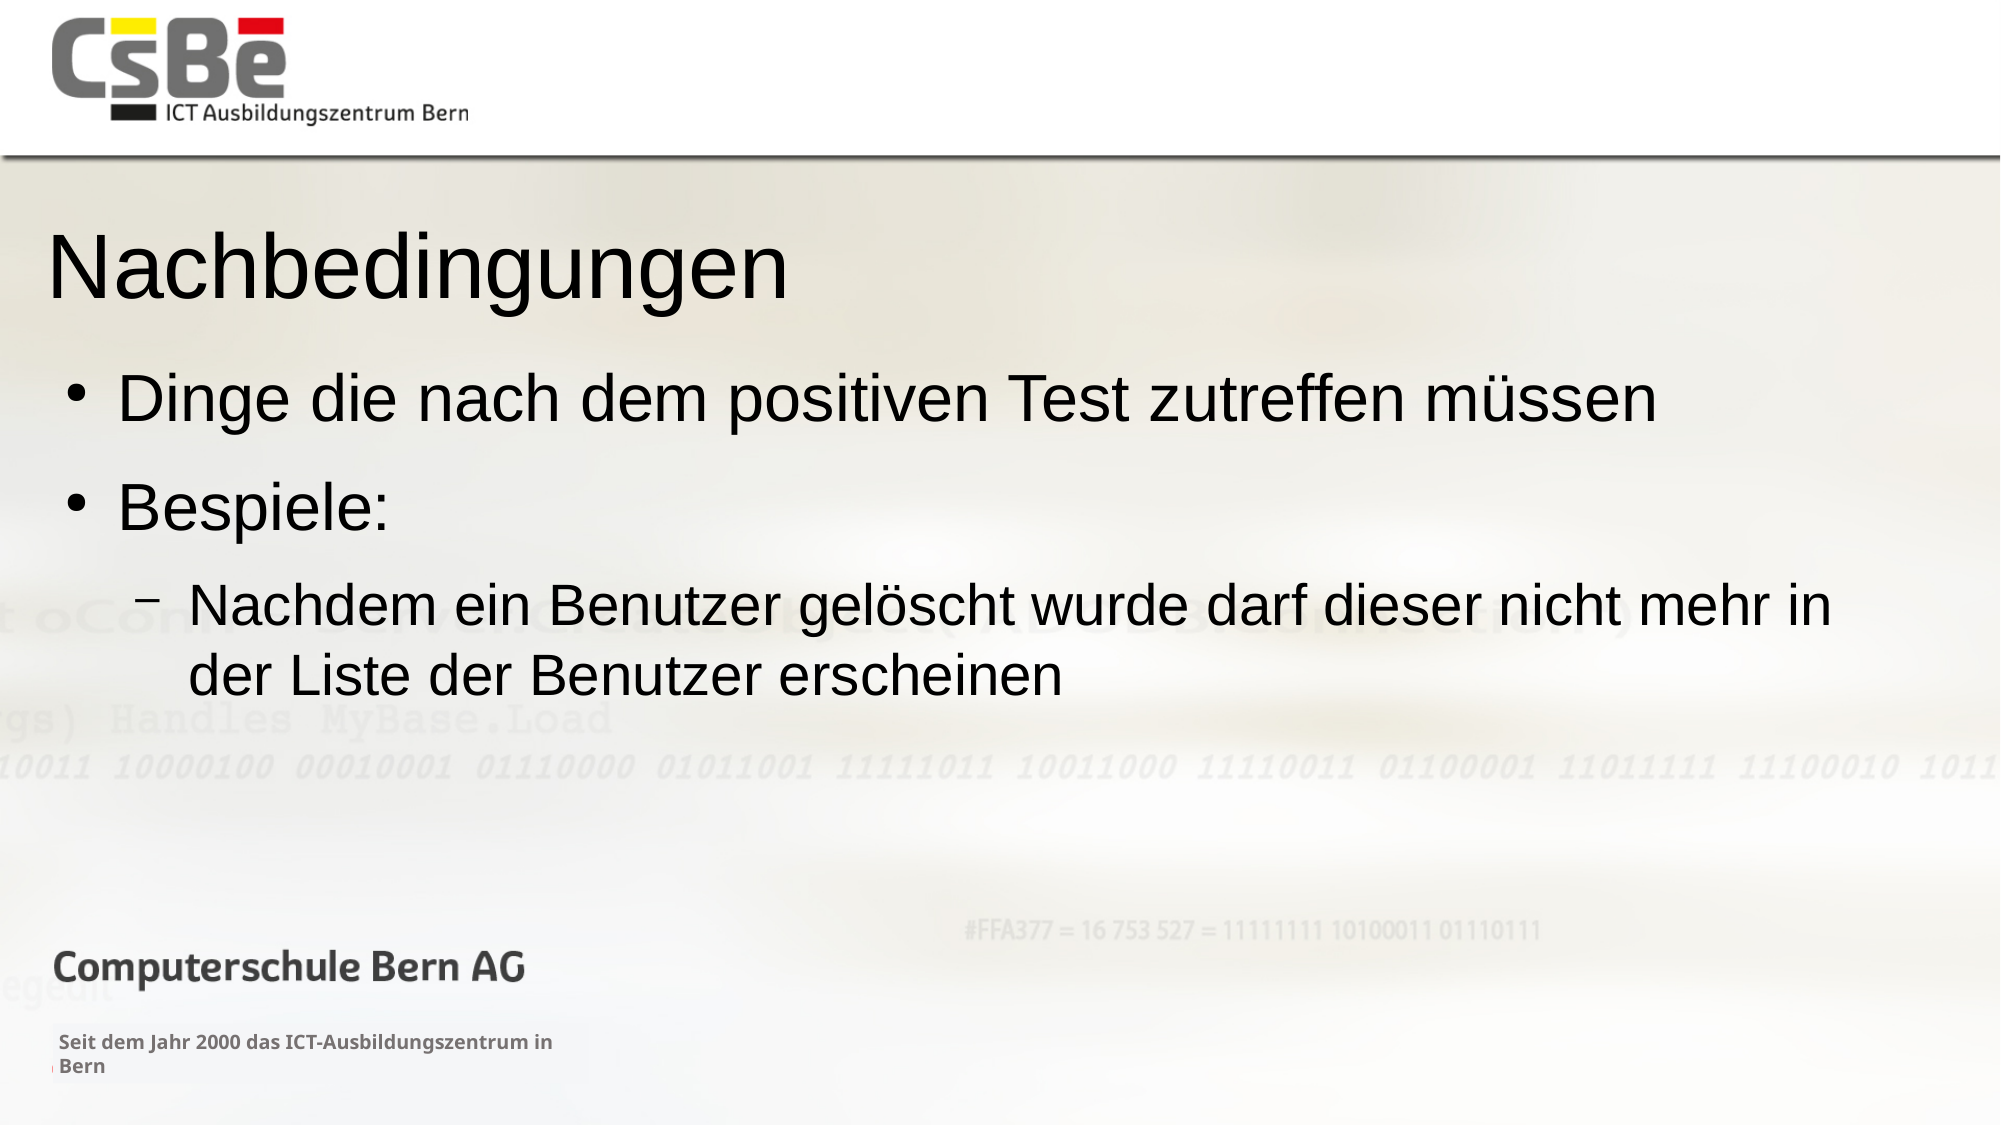

Nachbedingungen
# Dinge die nach dem positiven Test zutreffen müssen
Bespiele:
Nachdem ein Benutzer gelöscht wurde darf dieser nicht mehr in der Liste der Benutzer erscheinen